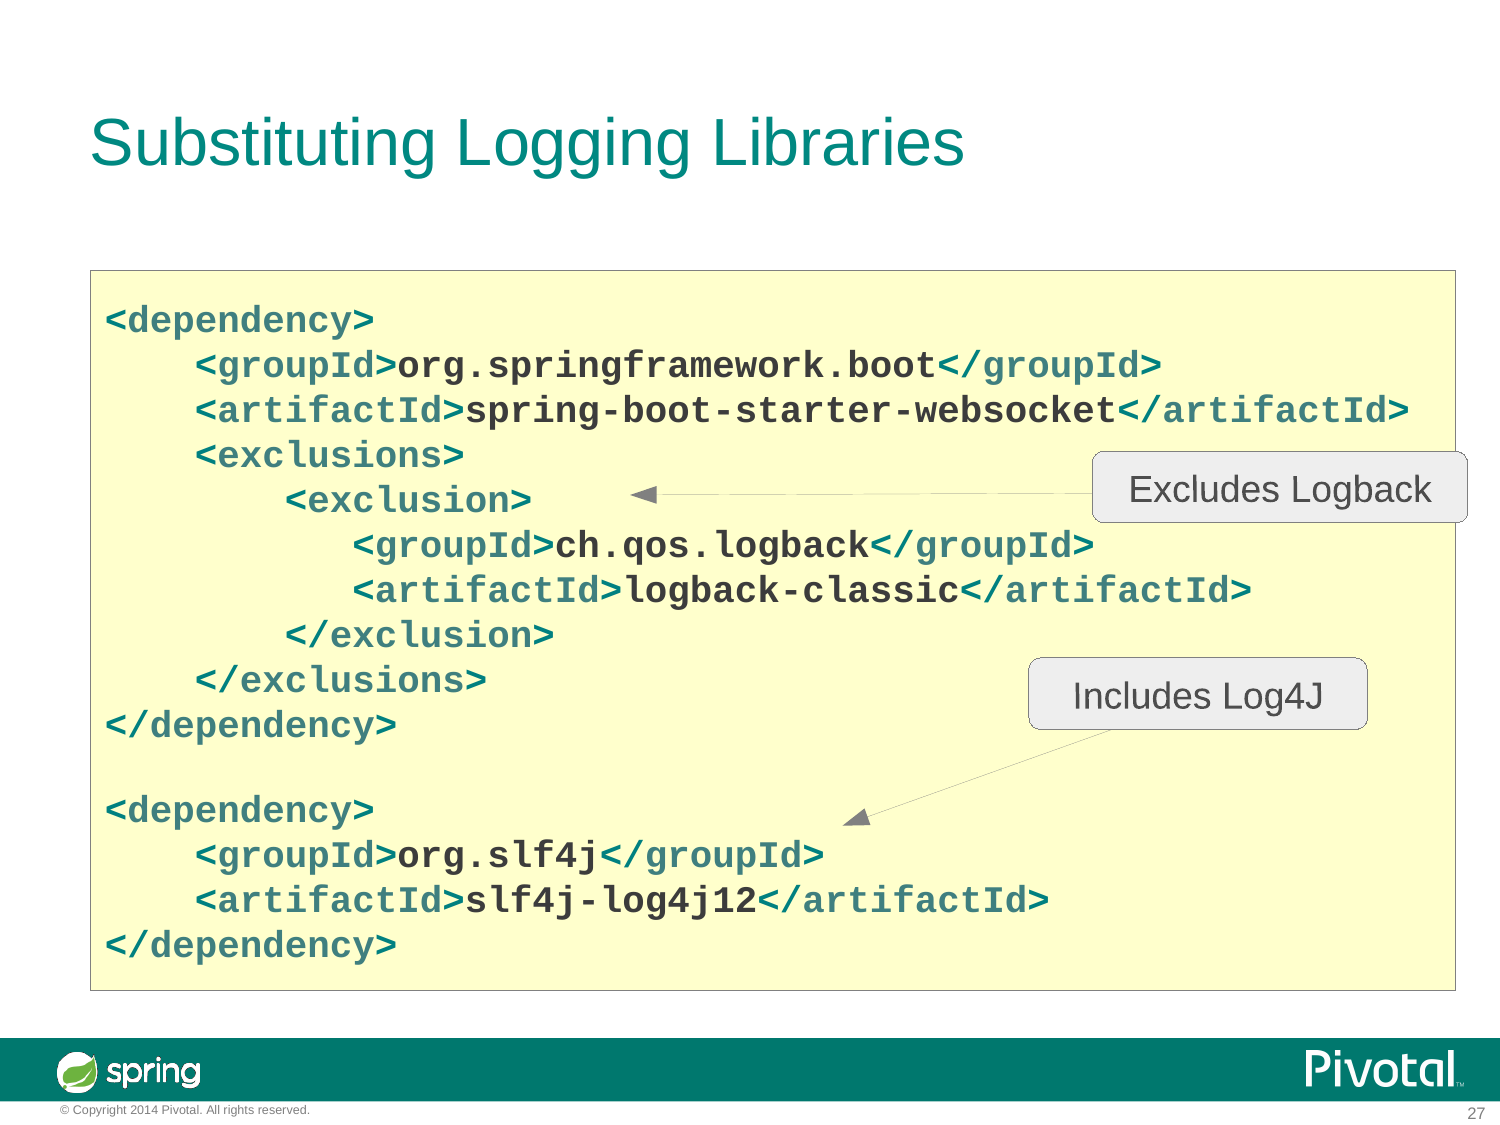

# Substituting Logging Libraries
<dependency>
 <groupId>org.springframework.boot</groupId>
 <artifactId>spring-boot-starter-websocket</artifactId>
 <exclusions>
 <exclusion>
 <groupId>ch.qos.logback</groupId>
 <artifactId>logback-classic</artifactId>
 </exclusion>
 </exclusions>
</dependency>
<dependency>
 <groupId>org.slf4j</groupId>
 <artifactId>slf4j-log4j12</artifactId>
</dependency>
Excludes Logback
Includes Log4J